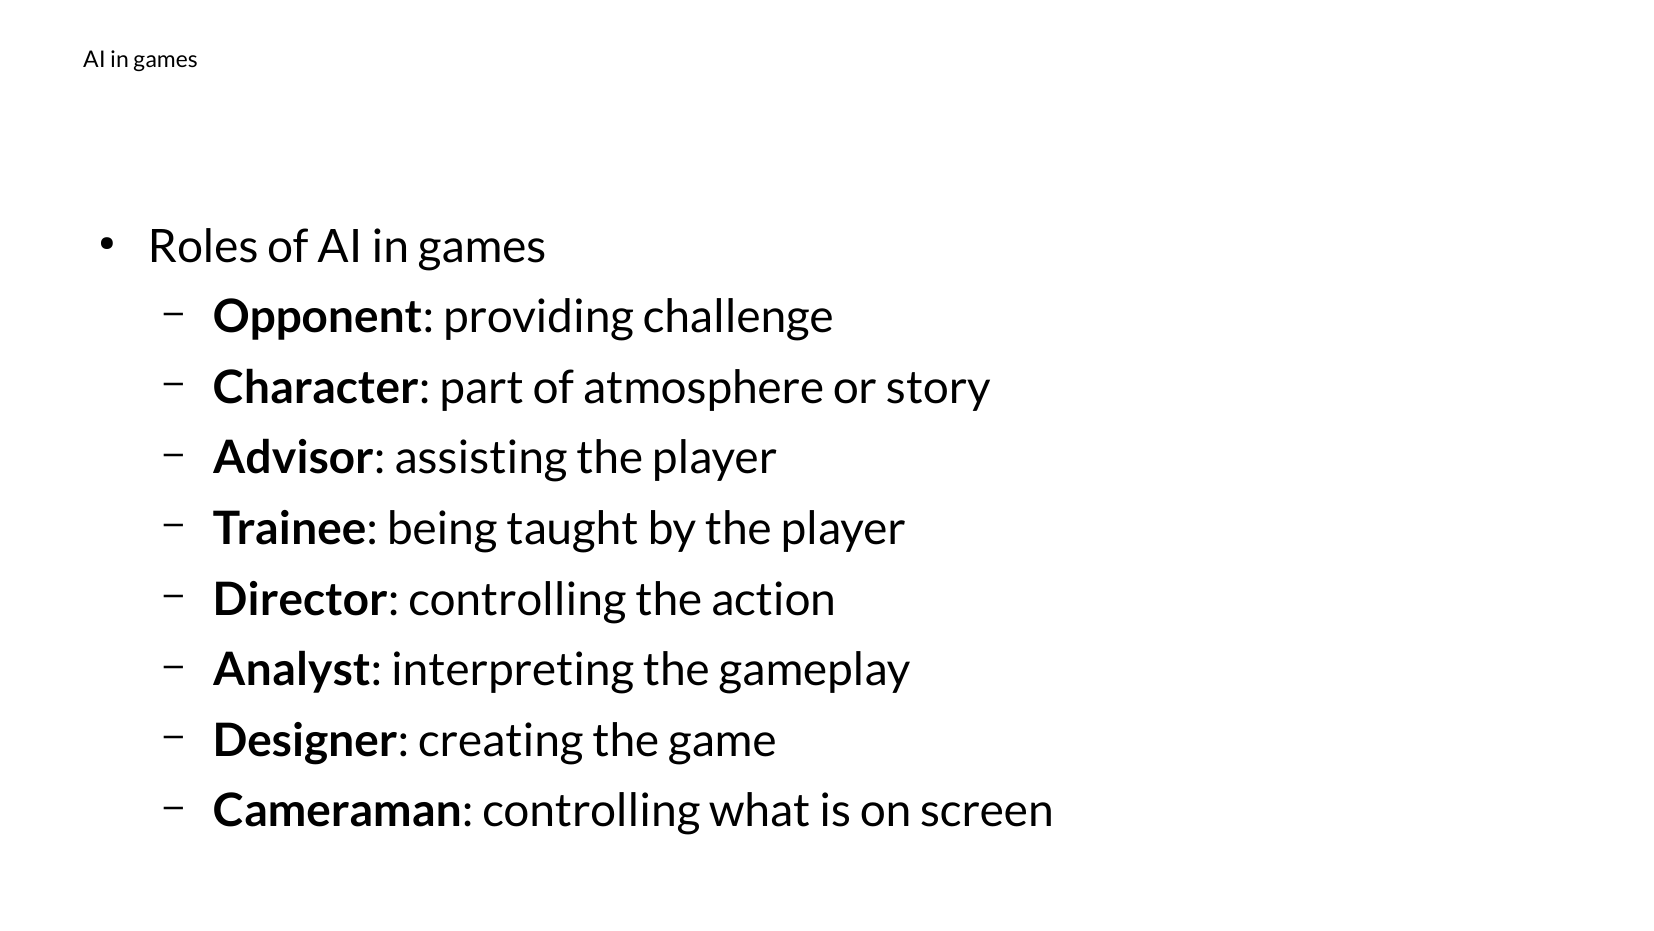

# AI in games
Roles of AI in games
Opponent: providing challenge
Character: part of atmosphere or story
Advisor: assisting the player
Trainee: being taught by the player
Director: controlling the action
Analyst: interpreting the gameplay
Designer: creating the game
Cameraman: controlling what is on screen